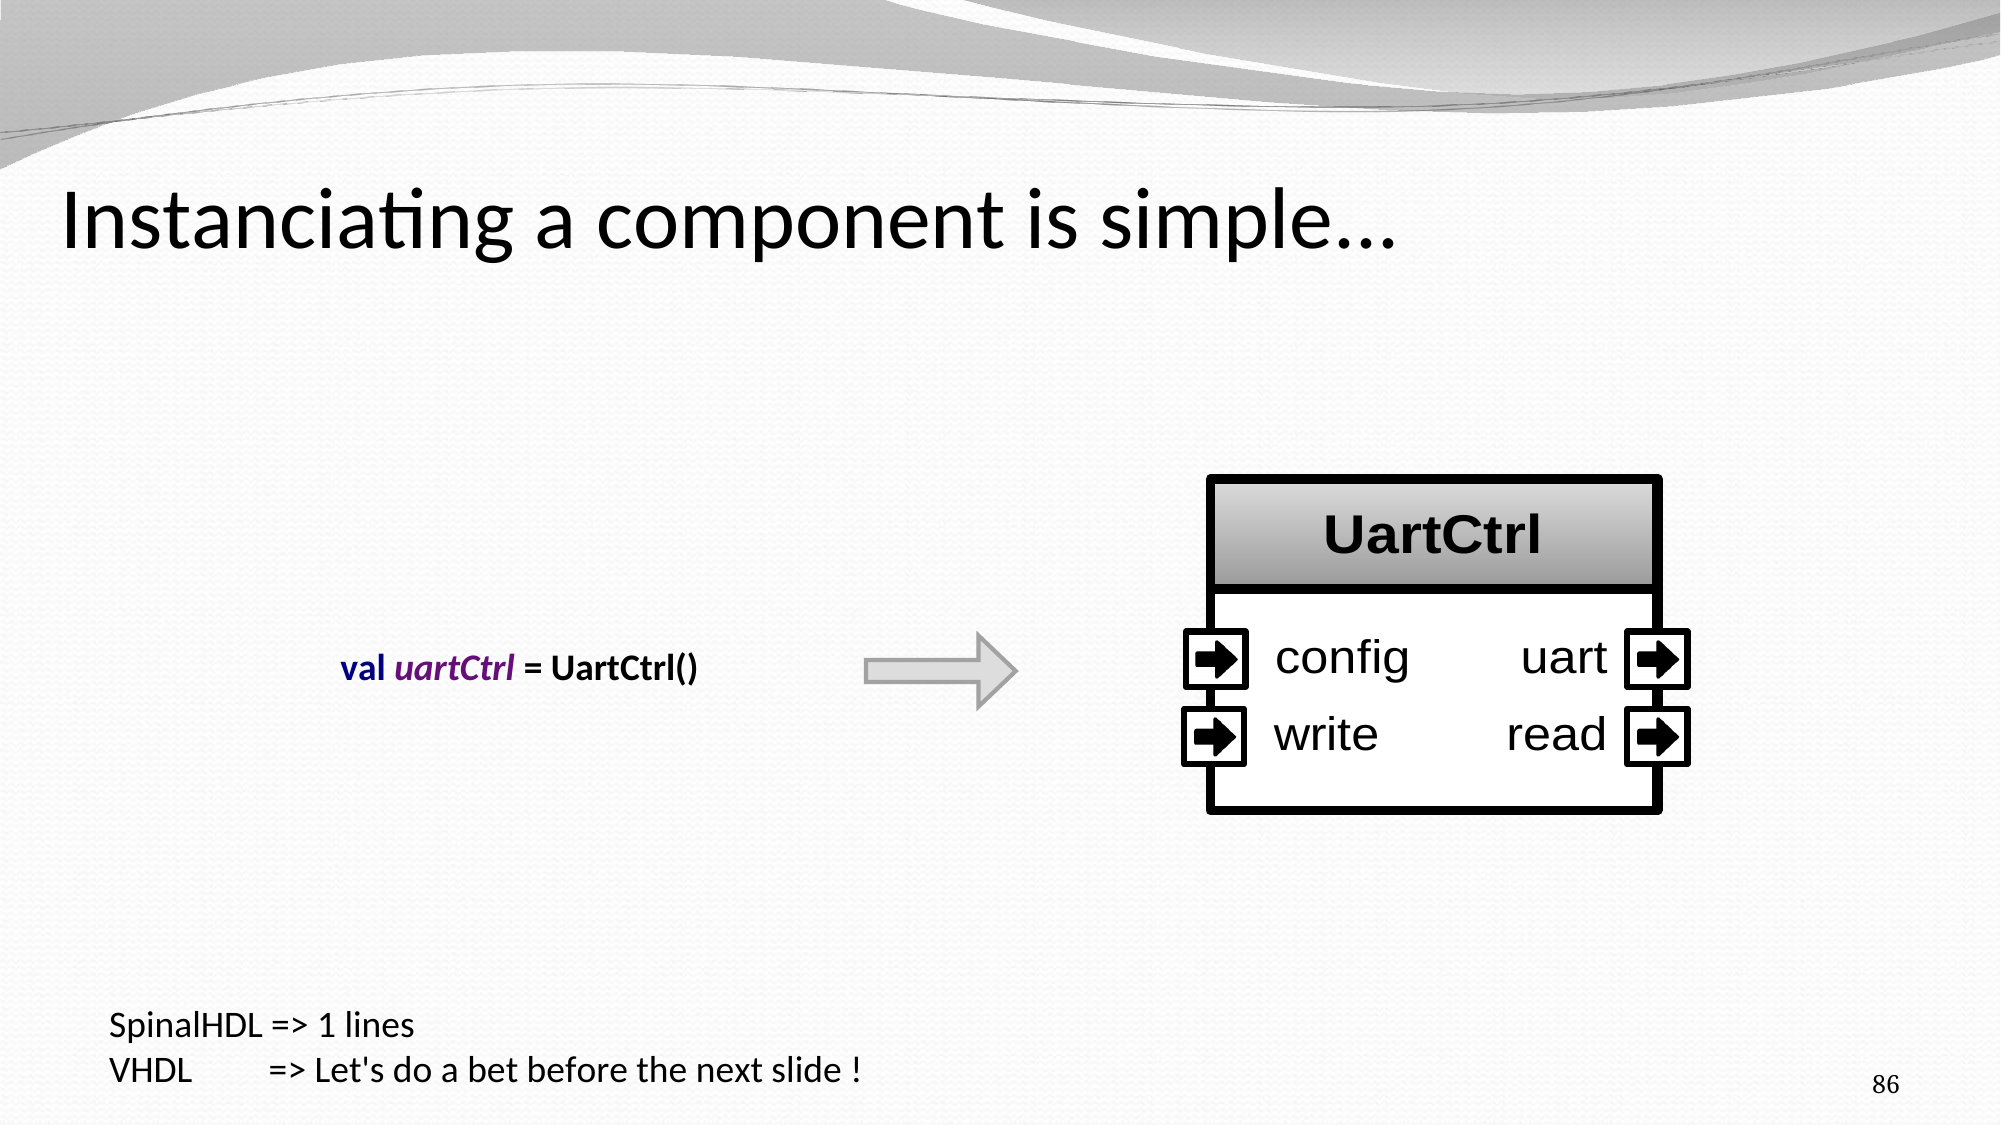

# Instanciating a component is simple...
val uartCtrl = UartCtrl()
SpinalHDL => 1 lines
VHDL => Let's do a bet before the next slide !